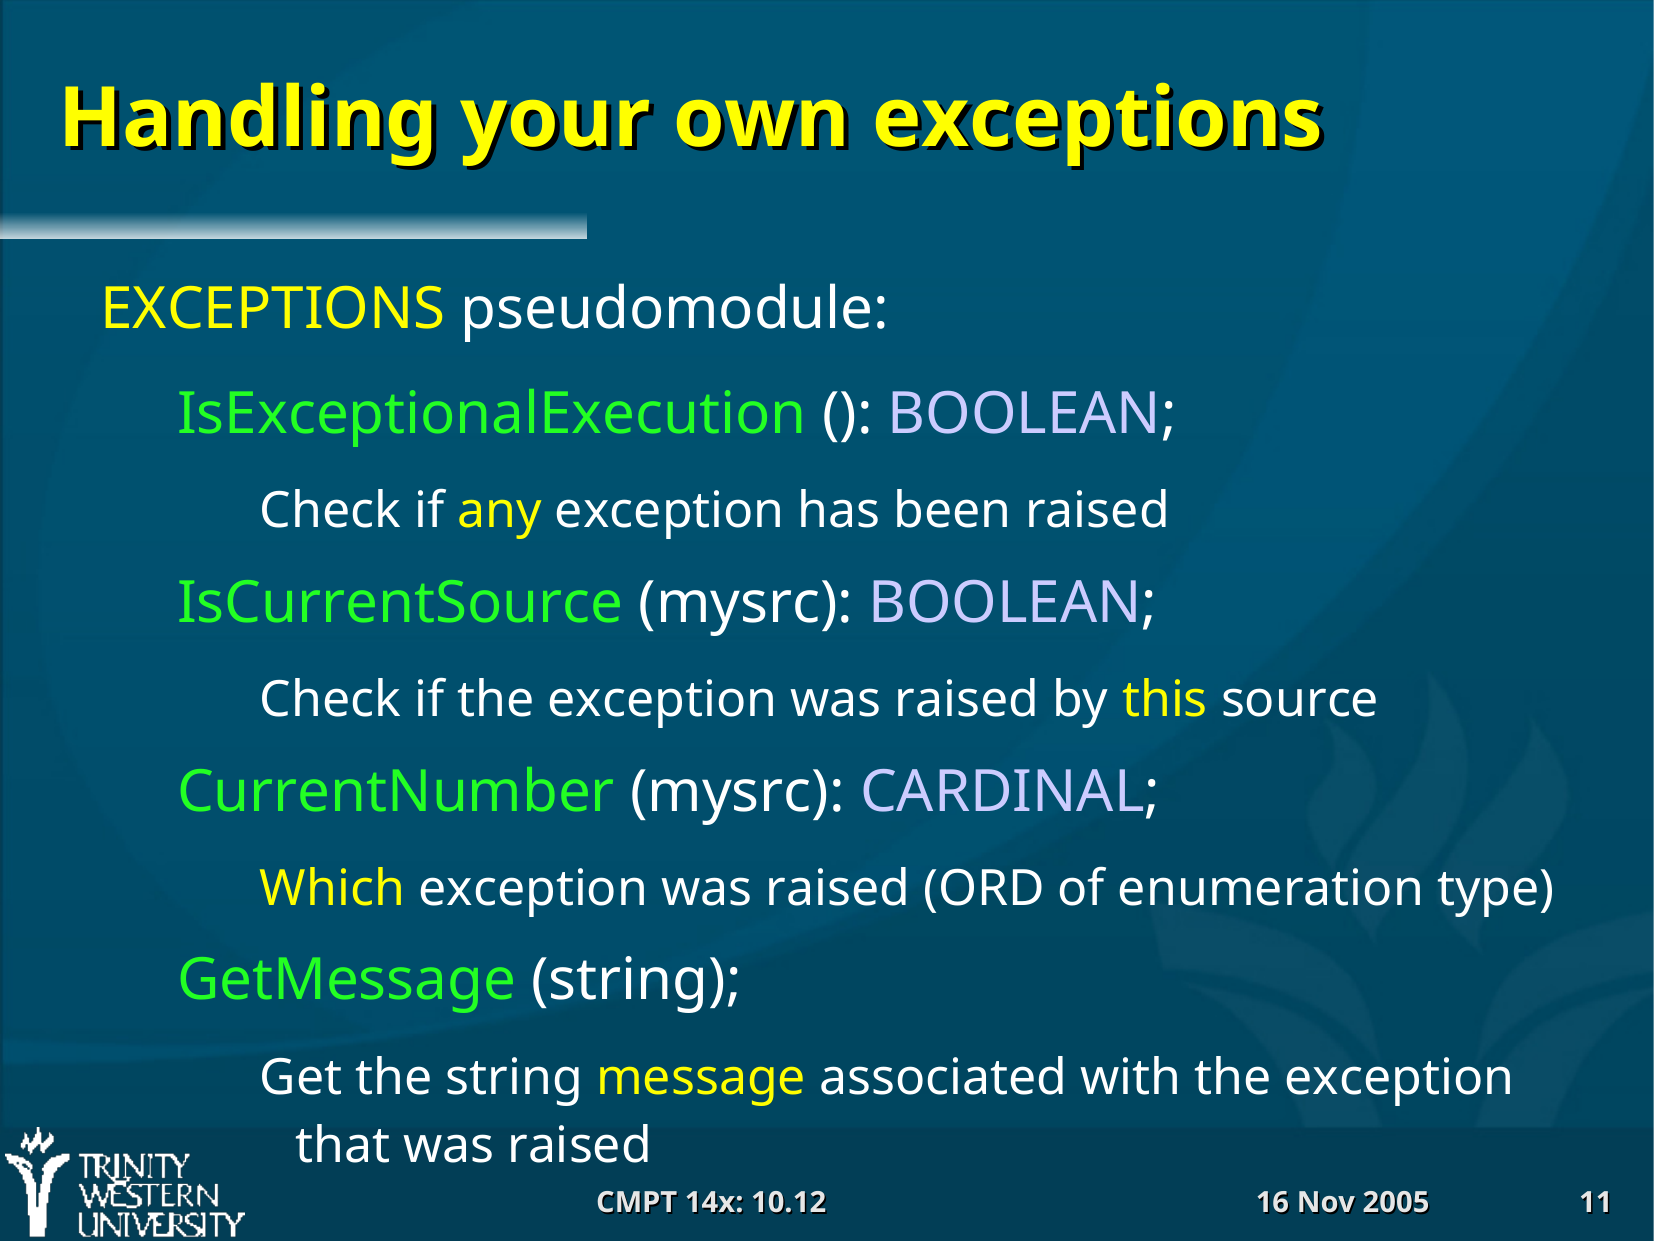

# Handling your own exceptions
EXCEPTIONS pseudomodule:
IsExceptionalExecution (): BOOLEAN;
Check if any exception has been raised
IsCurrentSource (mysrc): BOOLEAN;
Check if the exception was raised by this source
CurrentNumber (mysrc): CARDINAL;
Which exception was raised (ORD of enumeration type)
GetMessage (string);
Get the string message associated with the exception that was raised
CMPT 14x: 10.12
16 Nov 2005
11